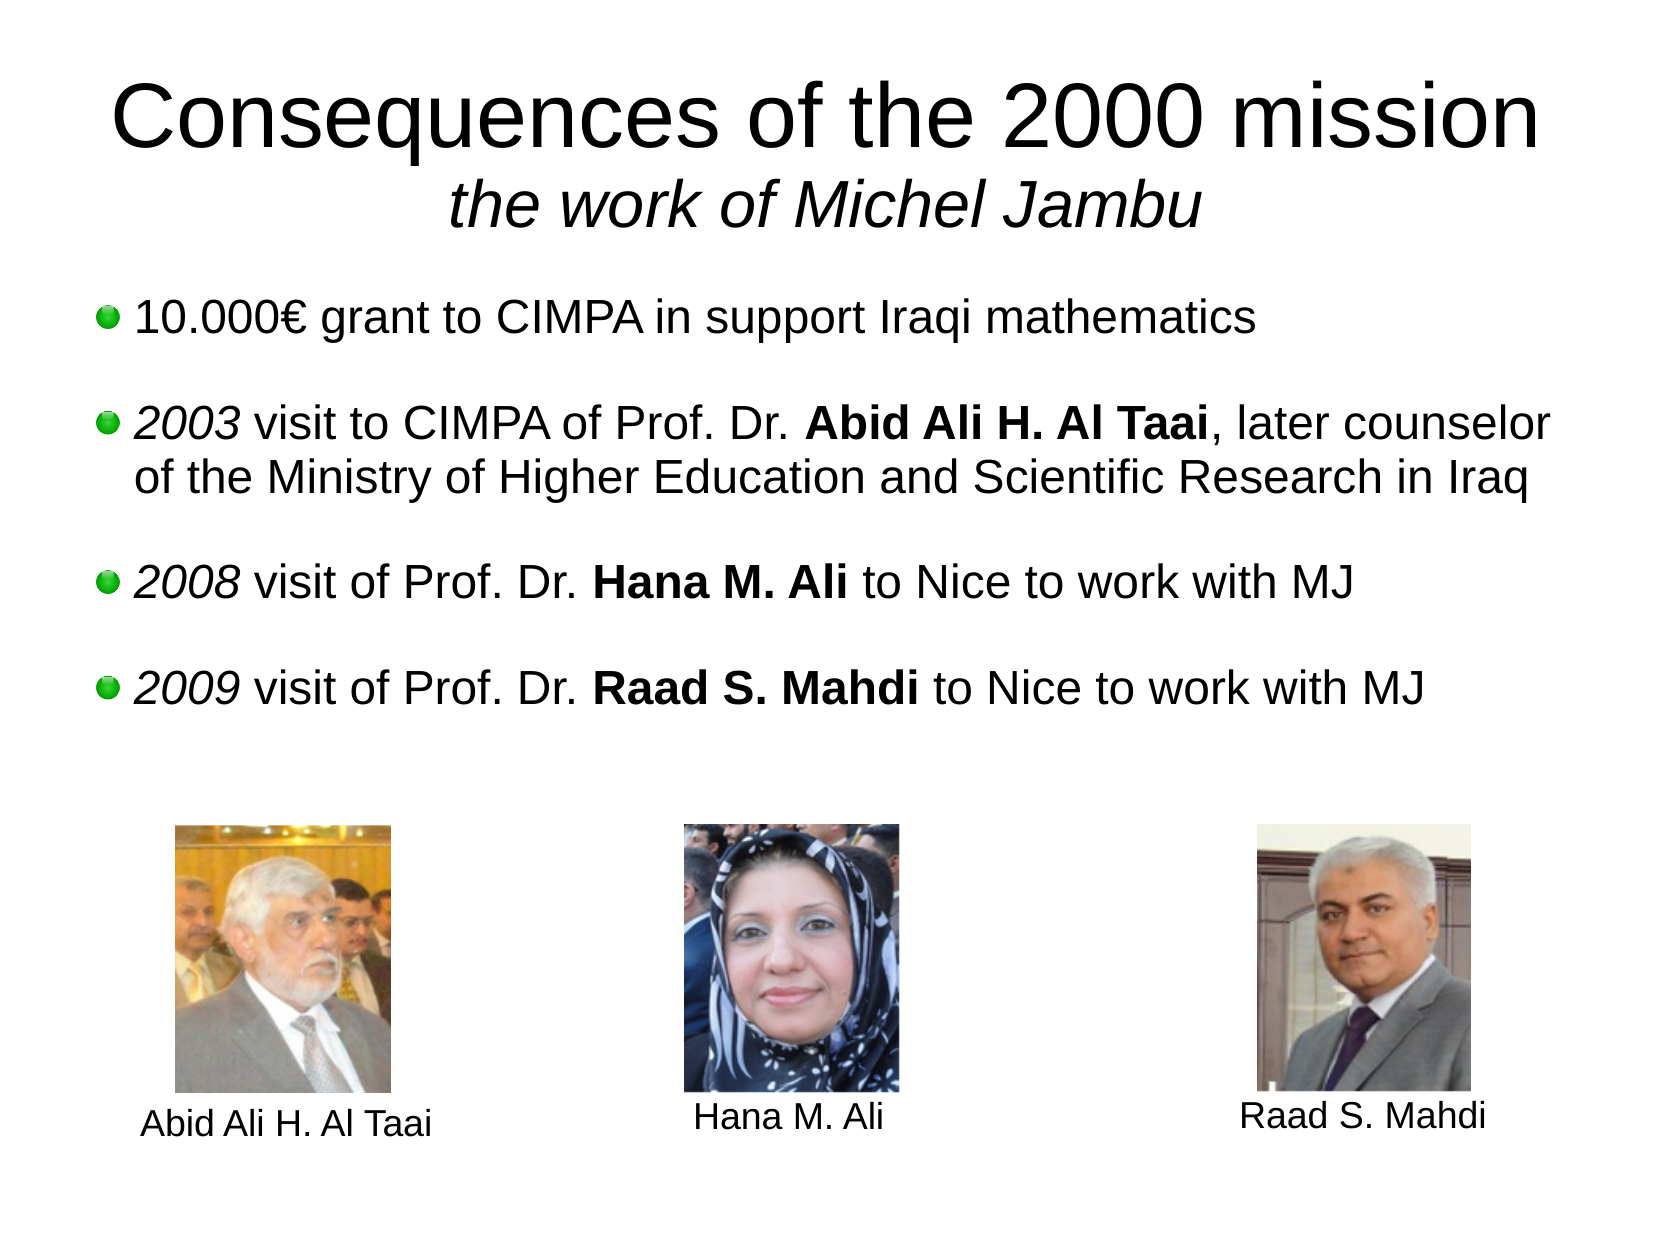

# Consequences of the 2000 mission the work of Michel Jambu
10.000€ grant to CIMPA in support Iraqi mathematics
2003 visit to CIMPA of Prof. Dr. Abid Ali H. Al Taai, later counselor of the Ministry of Higher Education and Scientific Research in Iraq
2008 visit of Prof. Dr. Hana M. Ali to Nice to work with MJ
2009 visit of Prof. Dr. Raad S. Mahdi to Nice to work with MJ
Abid Ali H. Al Taai
Raad S. Mahdi
Hana M. Ali